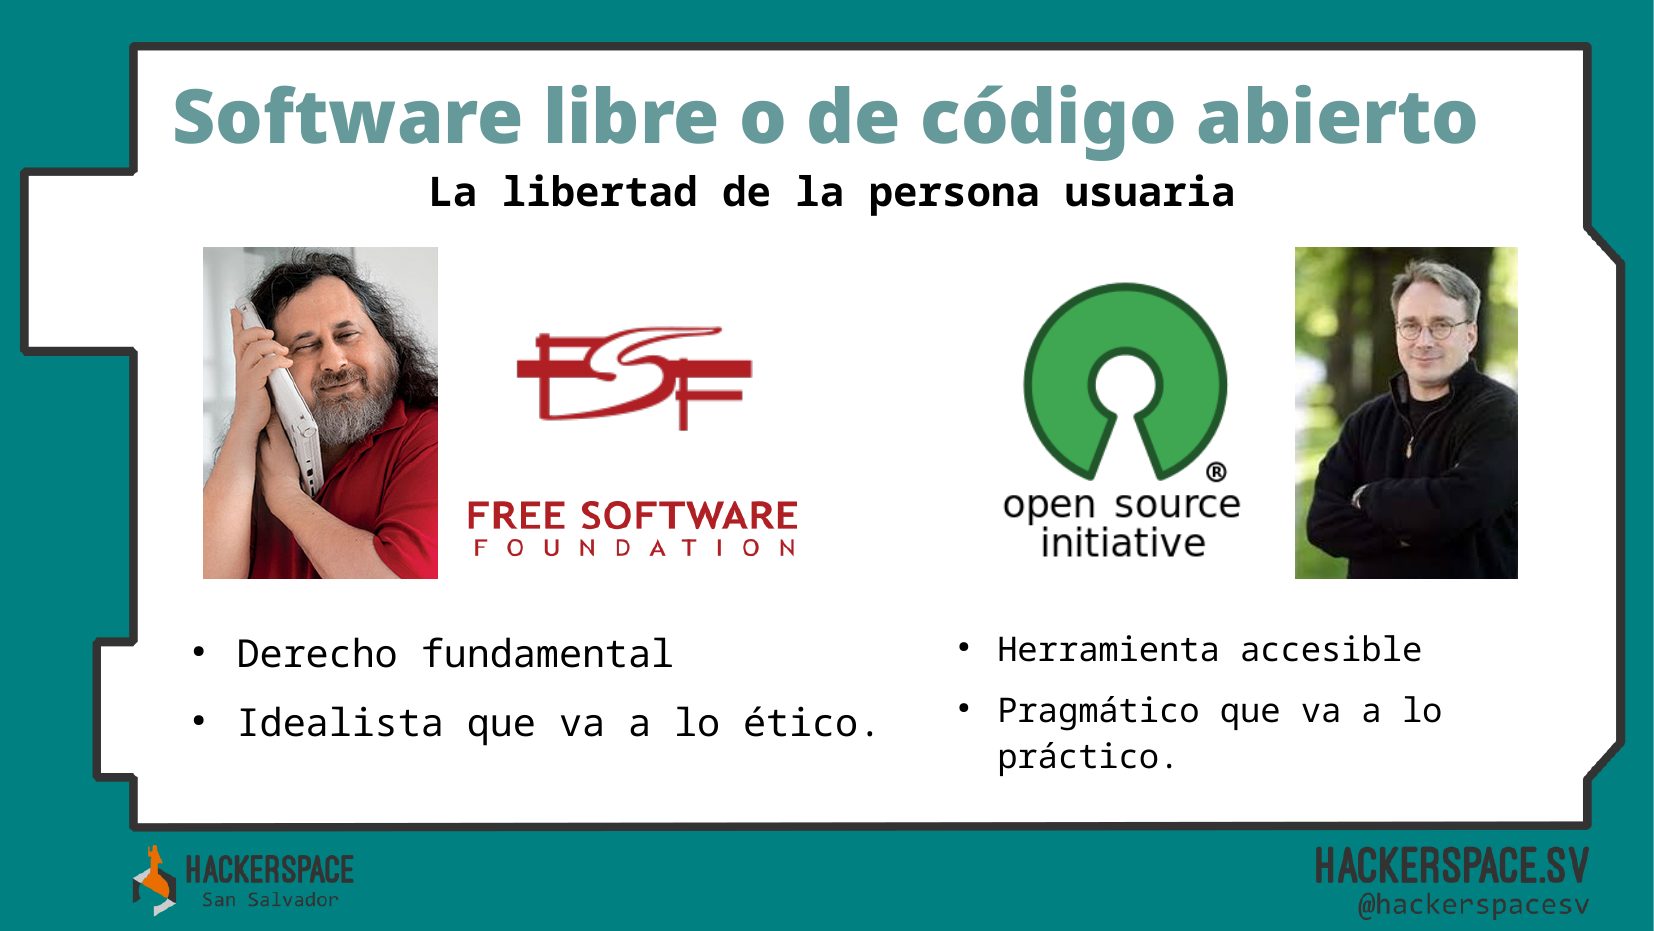

# Software libre o de código abierto
La libertad de la persona usuaria
Herramienta accesible
Pragmático que va a lo práctico.
Derecho fundamental
Idealista que va a lo ético.